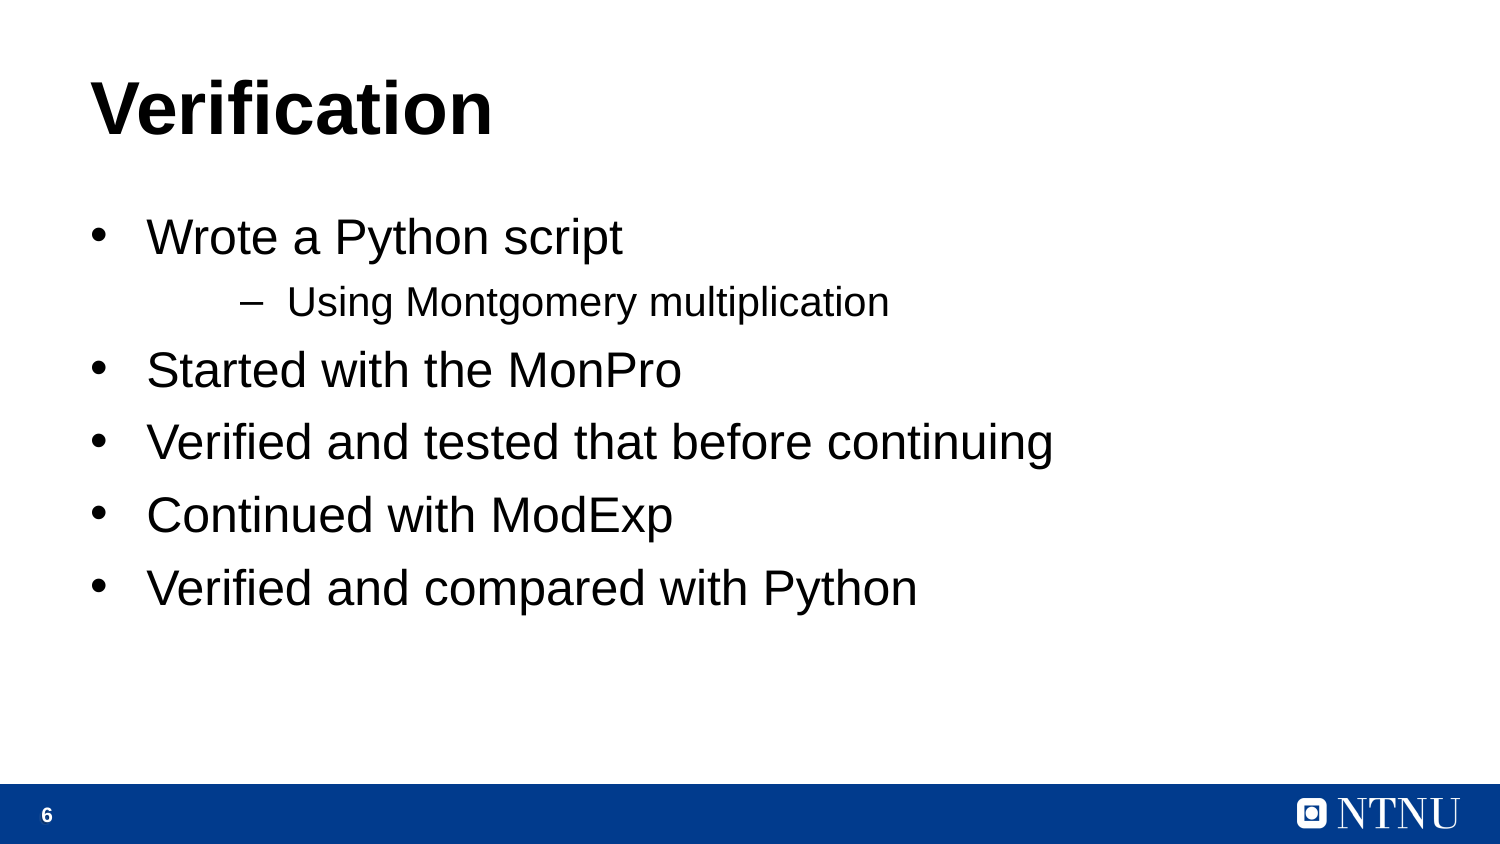

# Verification
Wrote a Python script
Using Montgomery multiplication
Started with the MonPro
Verified and tested that before continuing
Continued with ModExp
Verified and compared with Python